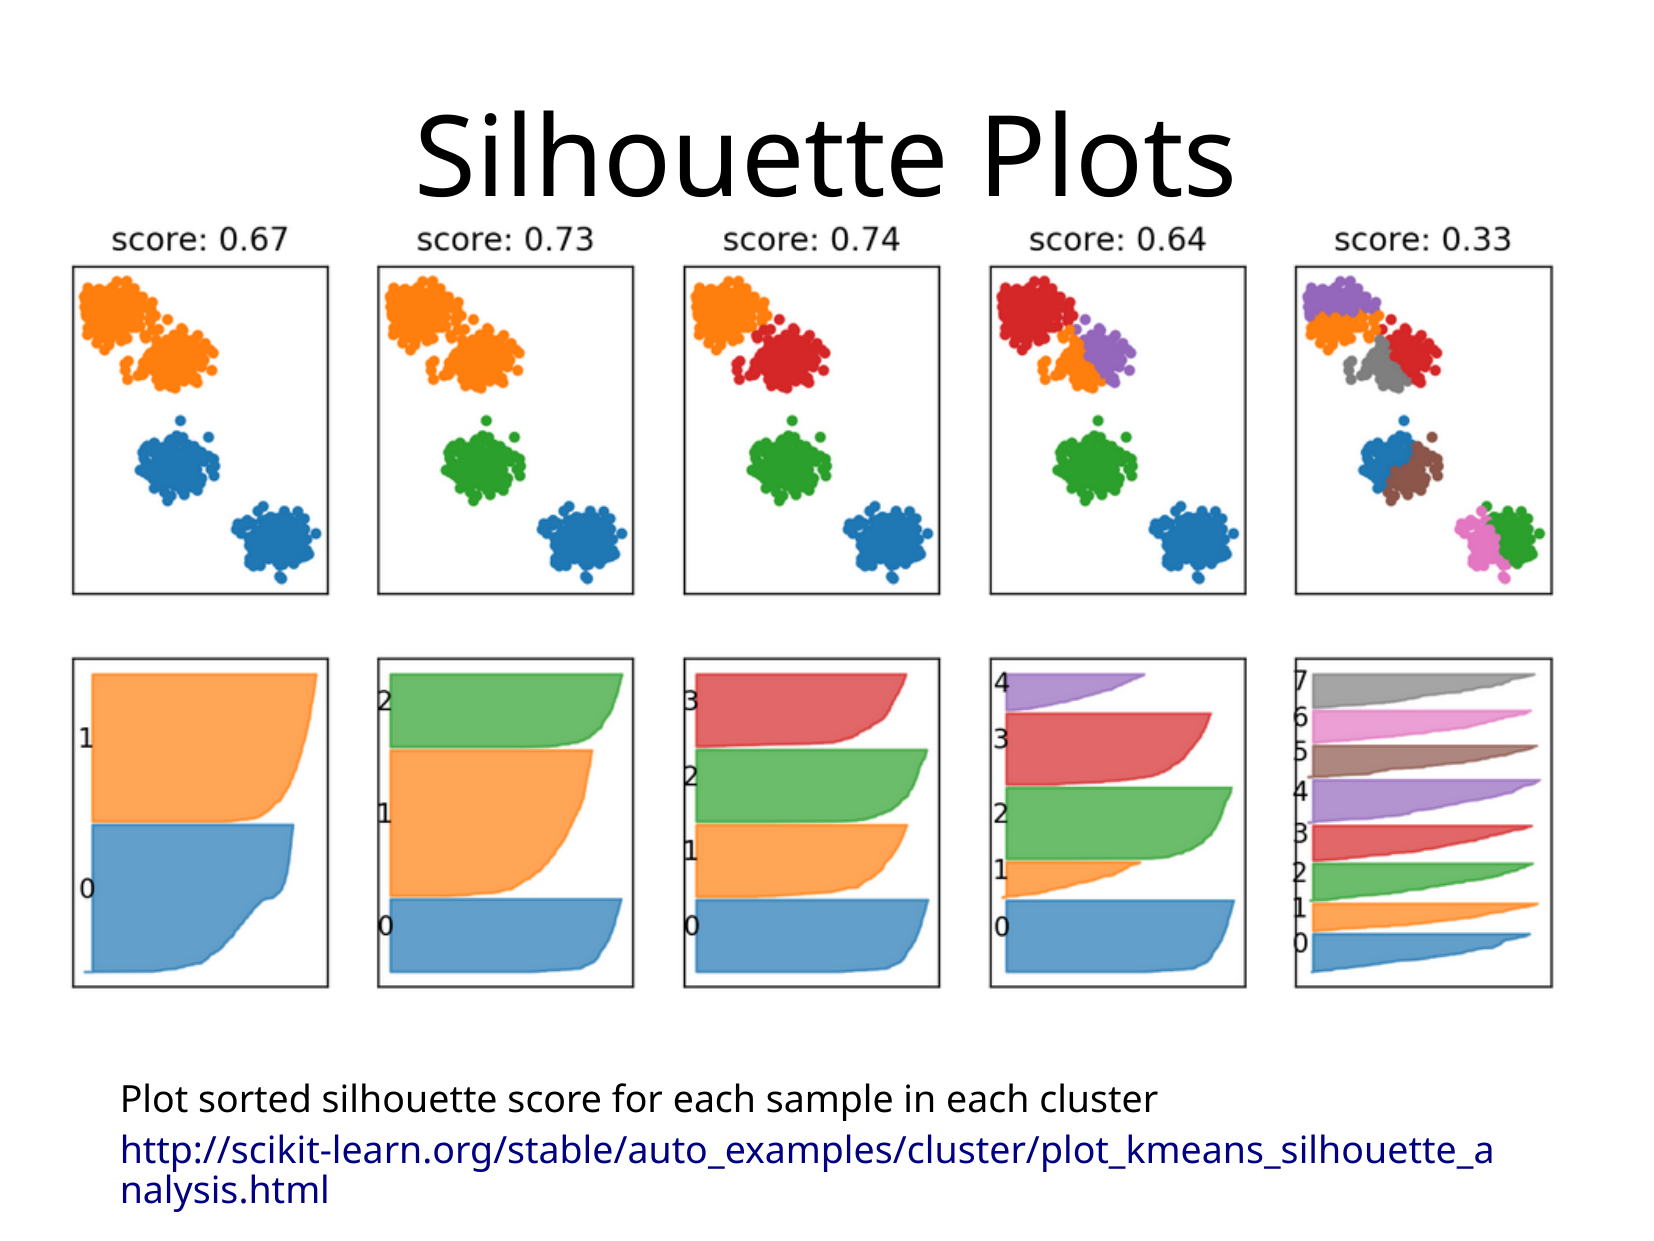

# Silhouette Plots
Plot sorted silhouette score for each sample in each cluster
http://scikit-learn.org/stable/auto_examples/cluster/plot_kmeans_silhouette_analysis.html